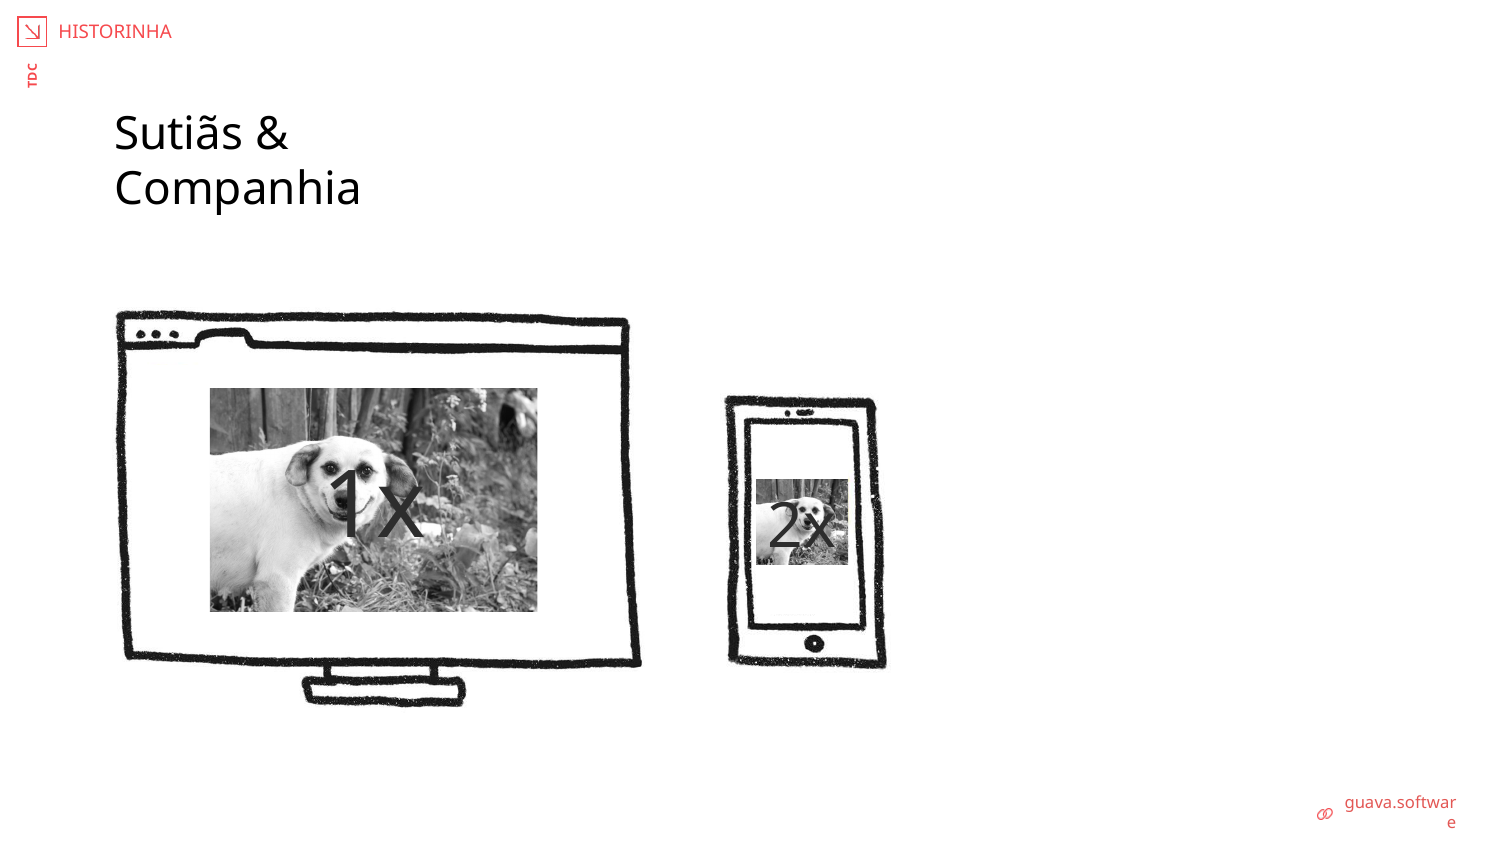

# HISTORINHA
Sutiãs &
Companhia
TDC
1x
2x